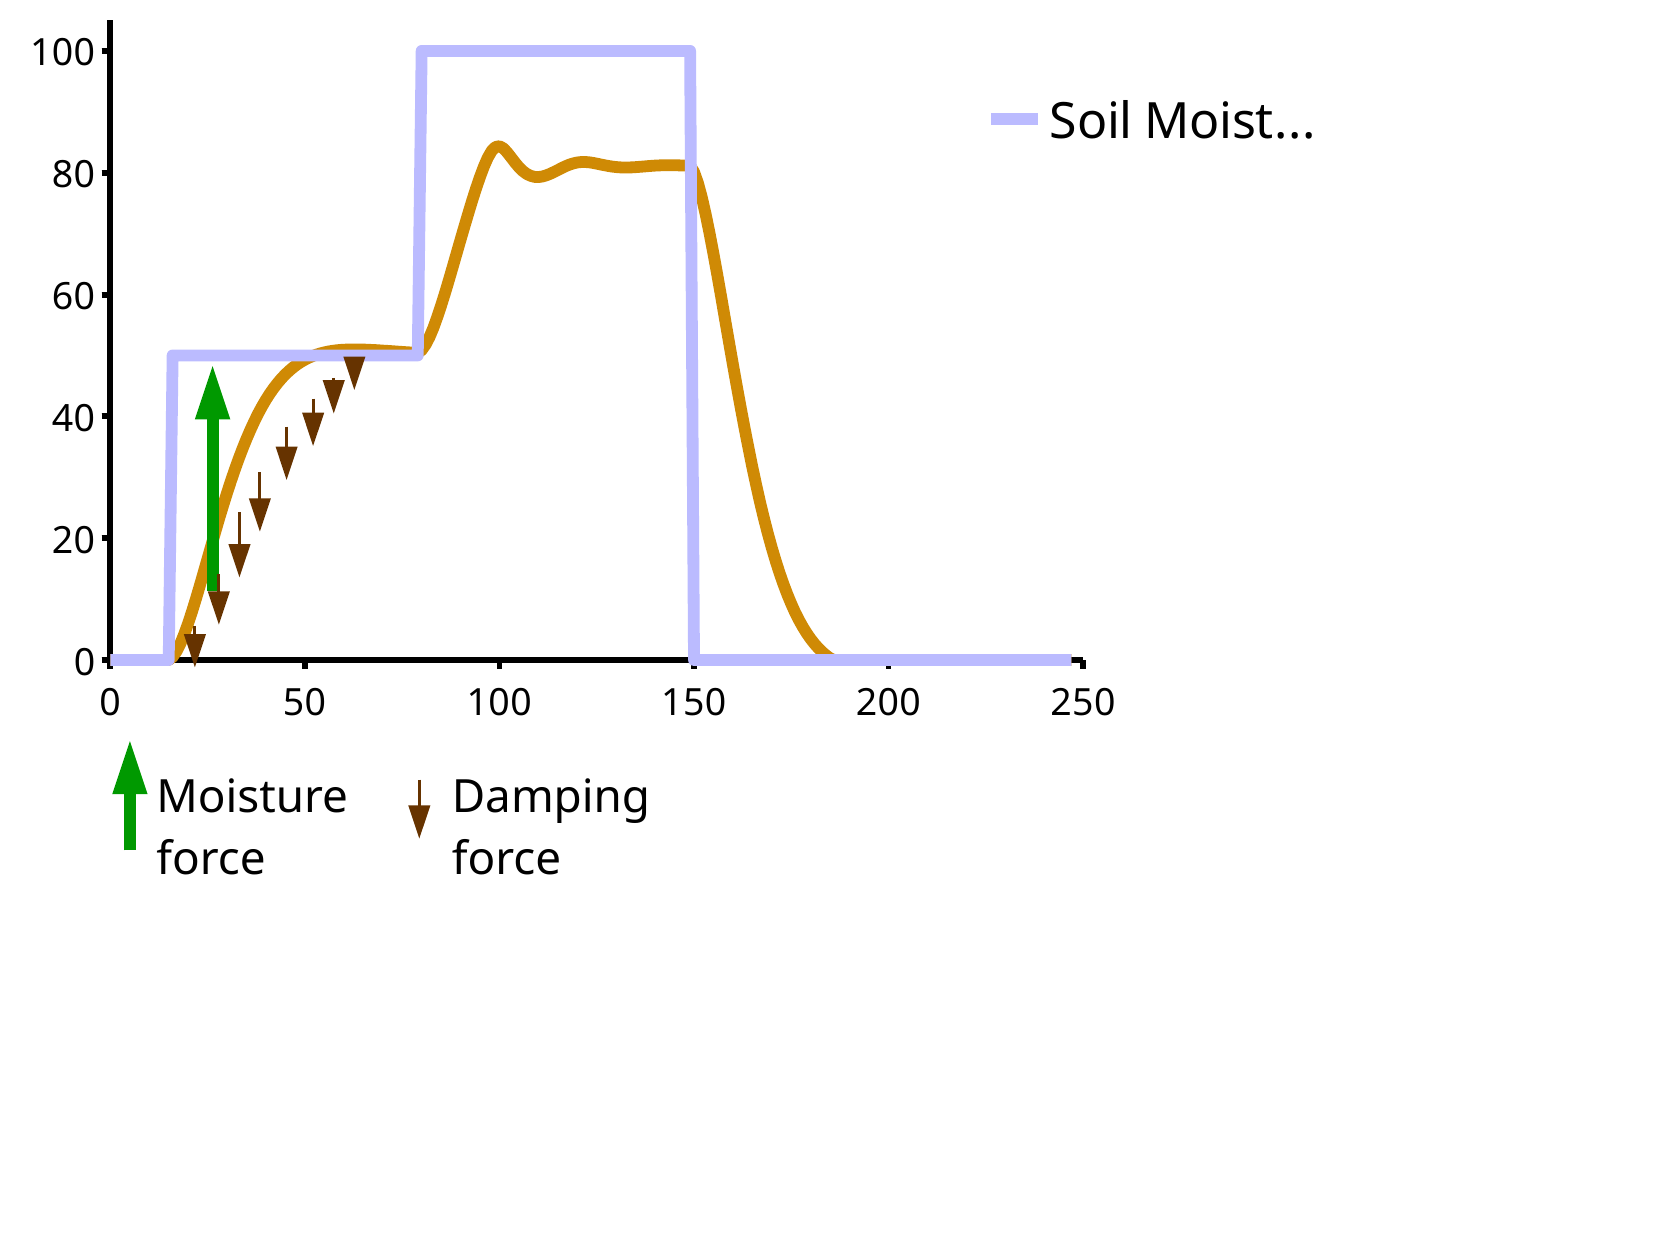

### Chart
| Category | Soil Moisture | Phenology |
|---|---|---|
Moisture force
Damping force